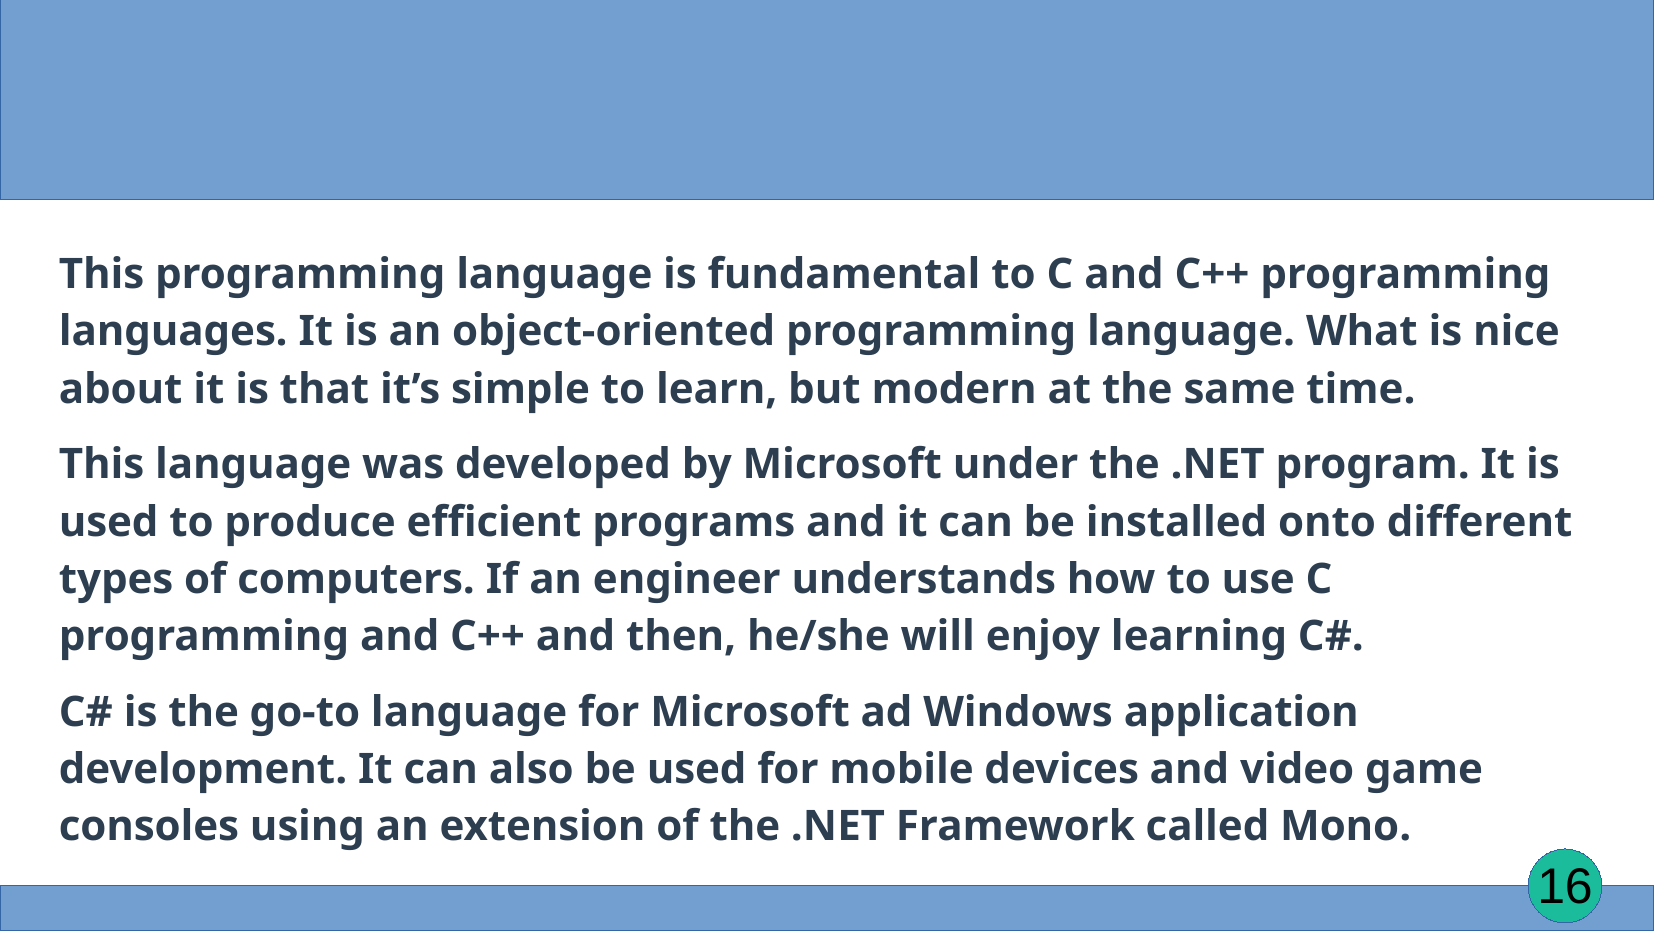

#
This programming language is fundamental to C and C++ programming languages. It is an object-oriented programming language. What is nice about it is that it’s simple to learn, but modern at the same time.
This language was developed by Microsoft under the .NET program. It is used to produce efficient programs and it can be installed onto different types of computers. If an engineer understands how to use C programming and C++ and then, he/she will enjoy learning C#.
C# is the go-to language for Microsoft ad Windows application development. It can also be used for mobile devices and video game consoles using an extension of the .NET Framework called Mono.